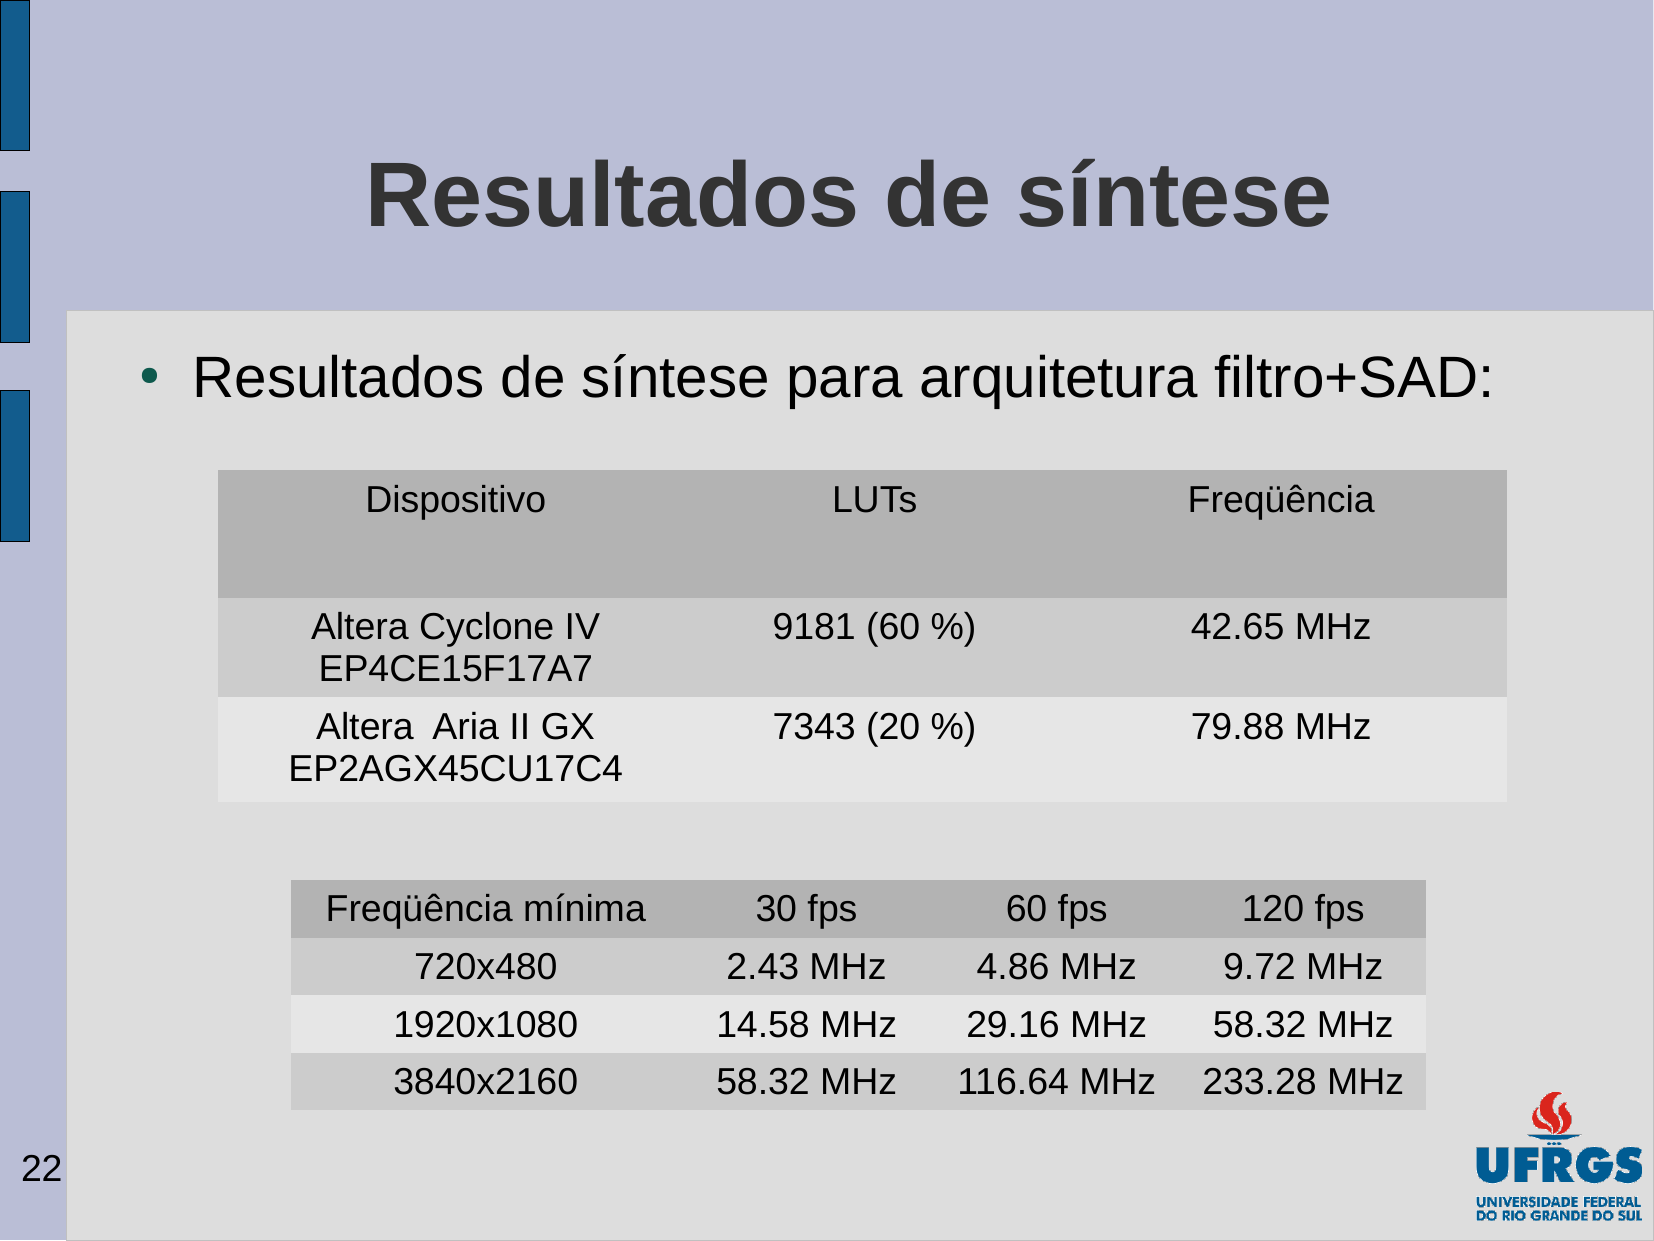

# Resultados de síntese
Resultados de síntese para arquitetura filtro+SAD:
| Dispositivo | LUTs | Freqüência |
| --- | --- | --- |
| Altera Cyclone IV EP4CE15F17A7 | 9181 (60 %) | 42.65 MHz |
| Altera Aria II GX EP2AGX45CU17C4 | 7343 (20 %) | 79.88 MHz |
| Freqüência mínima | 30 fps | 60 fps | 120 fps |
| --- | --- | --- | --- |
| 720x480 | 2.43 MHz | 4.86 MHz | 9.72 MHz |
| 1920x1080 | 14.58 MHz | 29.16 MHz | 58.32 MHz |
| 3840x2160 | 58.32 MHz | 116.64 MHz | 233.28 MHz |